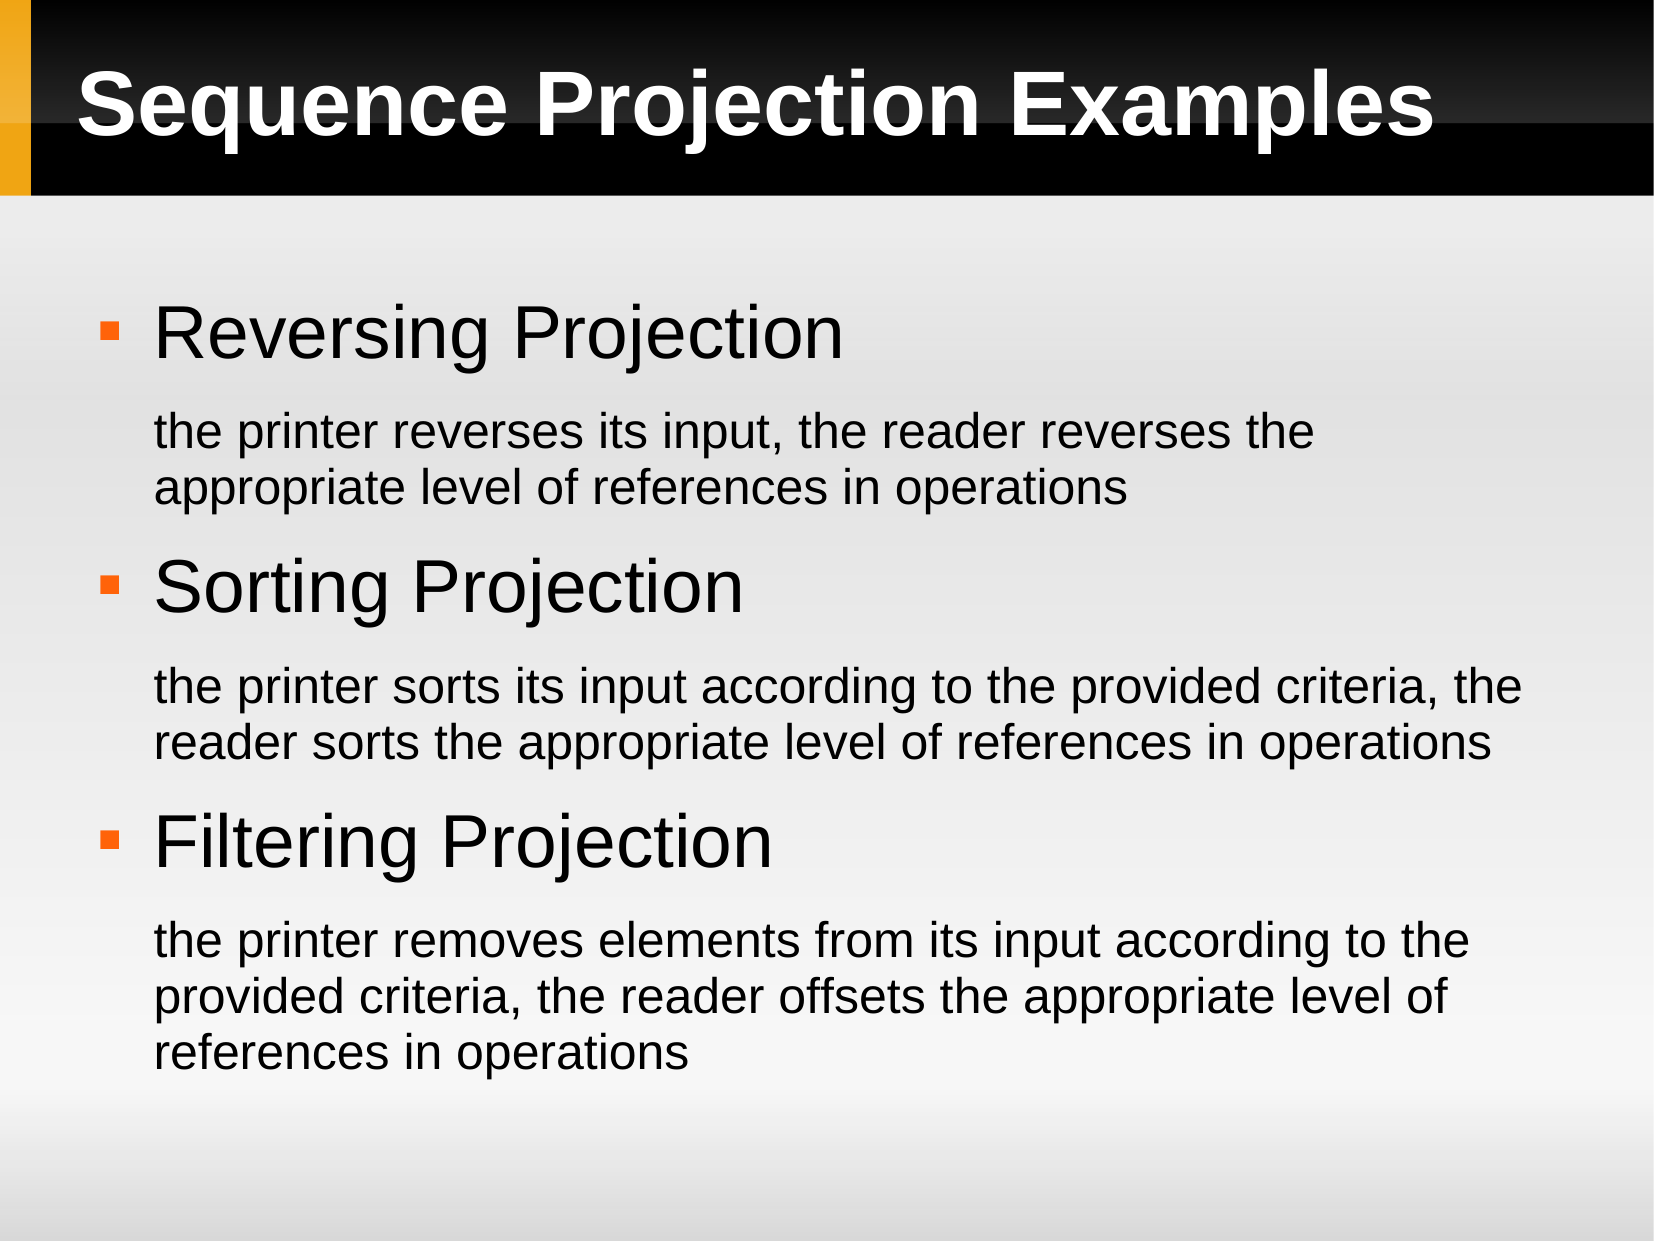

# Sequence Projection Examples
Reversing Projection
the printer reverses its input, the reader reverses the appropriate level of references in operations
Sorting Projection
the printer sorts its input according to the provided criteria, the reader sorts the appropriate level of references in operations
Filtering Projection
the printer removes elements from its input according to the provided criteria, the reader offsets the appropriate level of references in operations